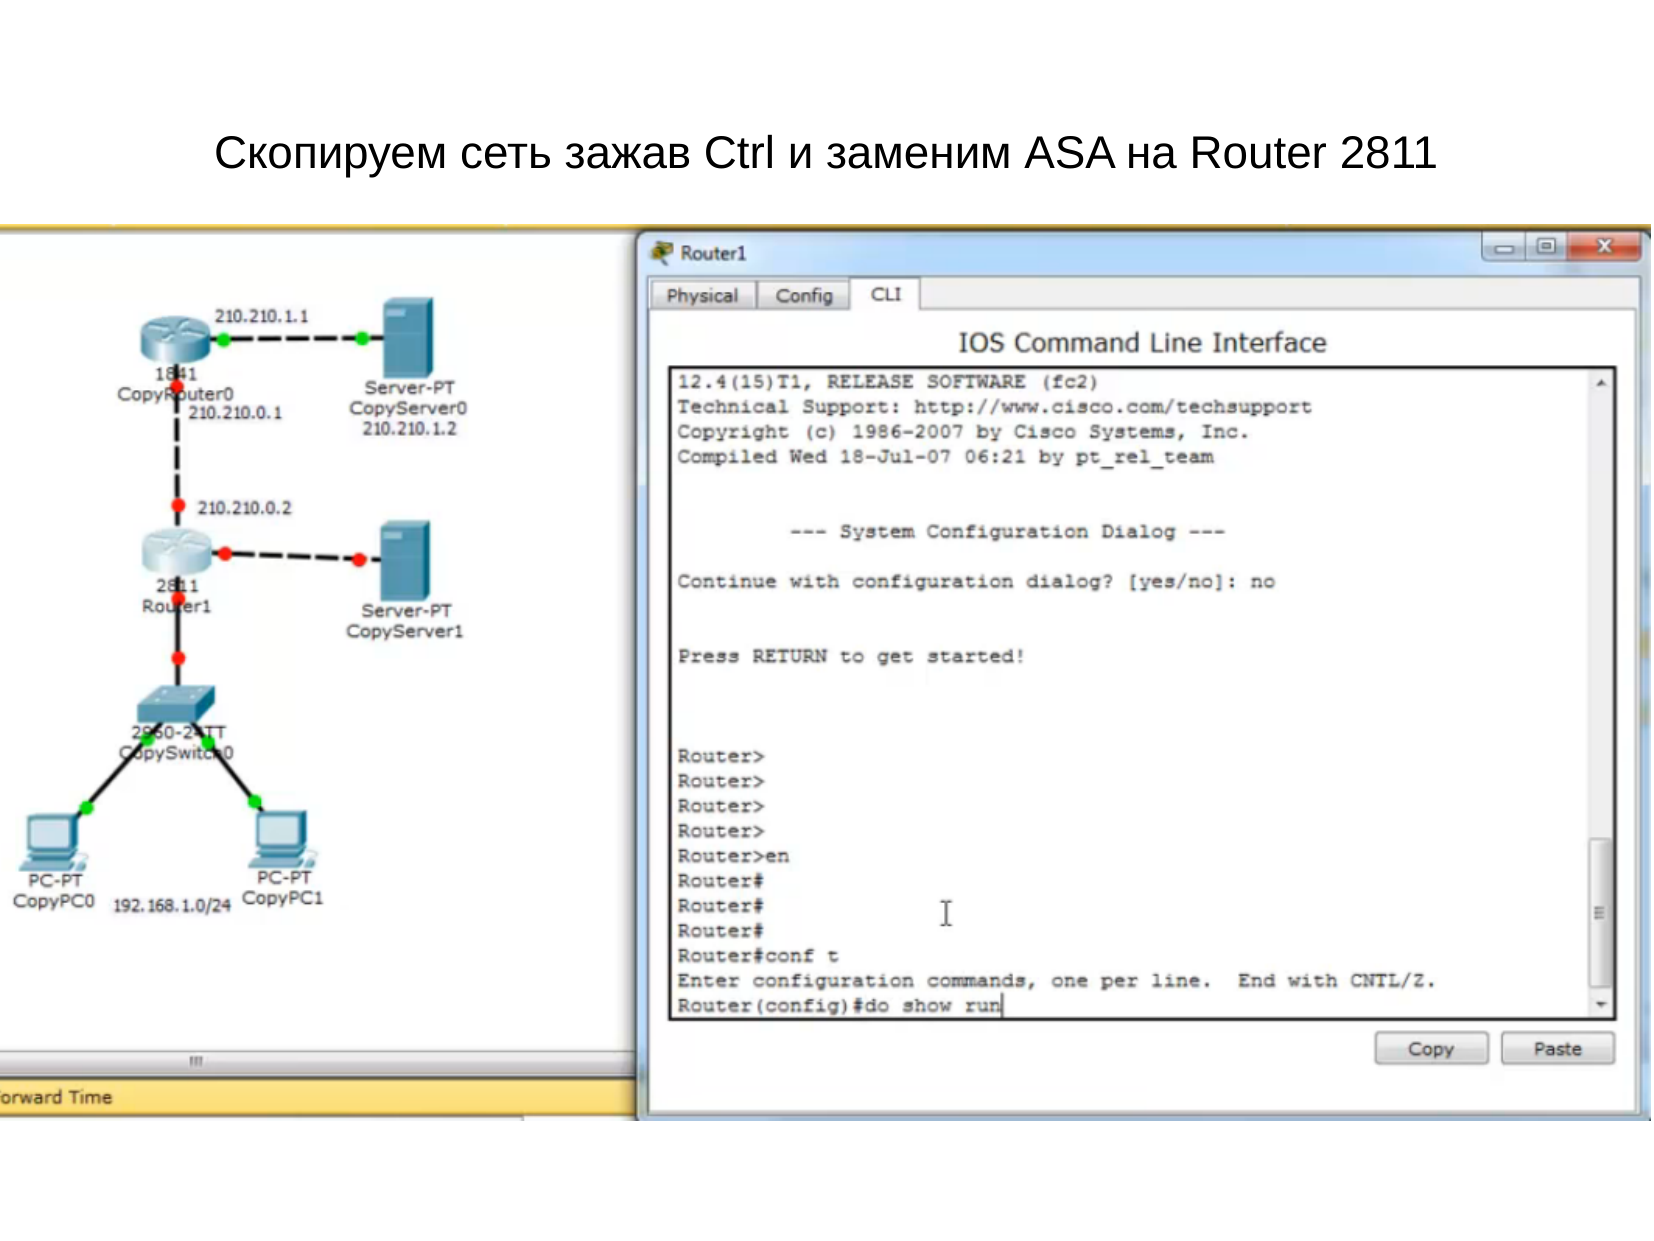

# Скопируем сеть зажав Ctrl и заменим ASA на Router 2811